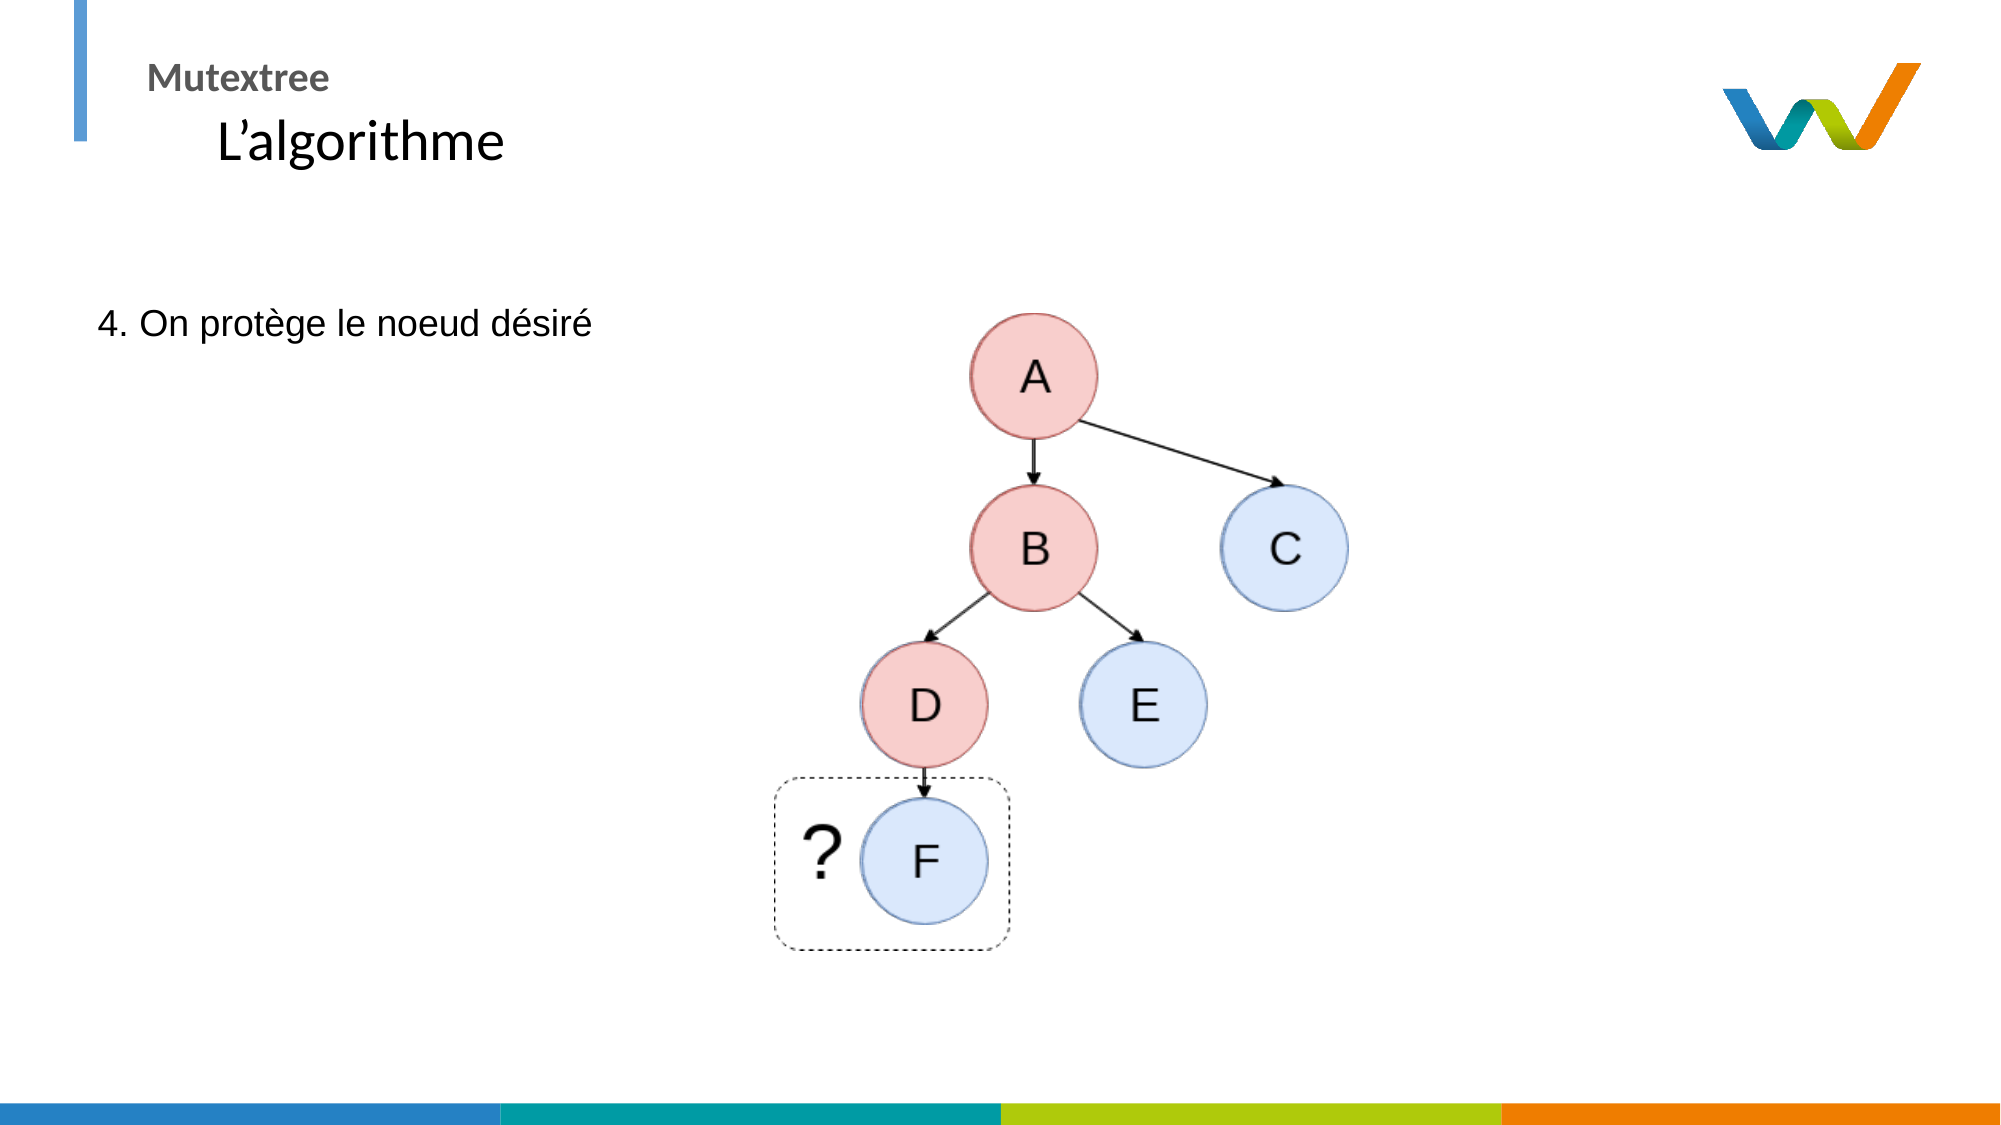

# Mutextree
L’algorithme
4. On protège le noeud désiré